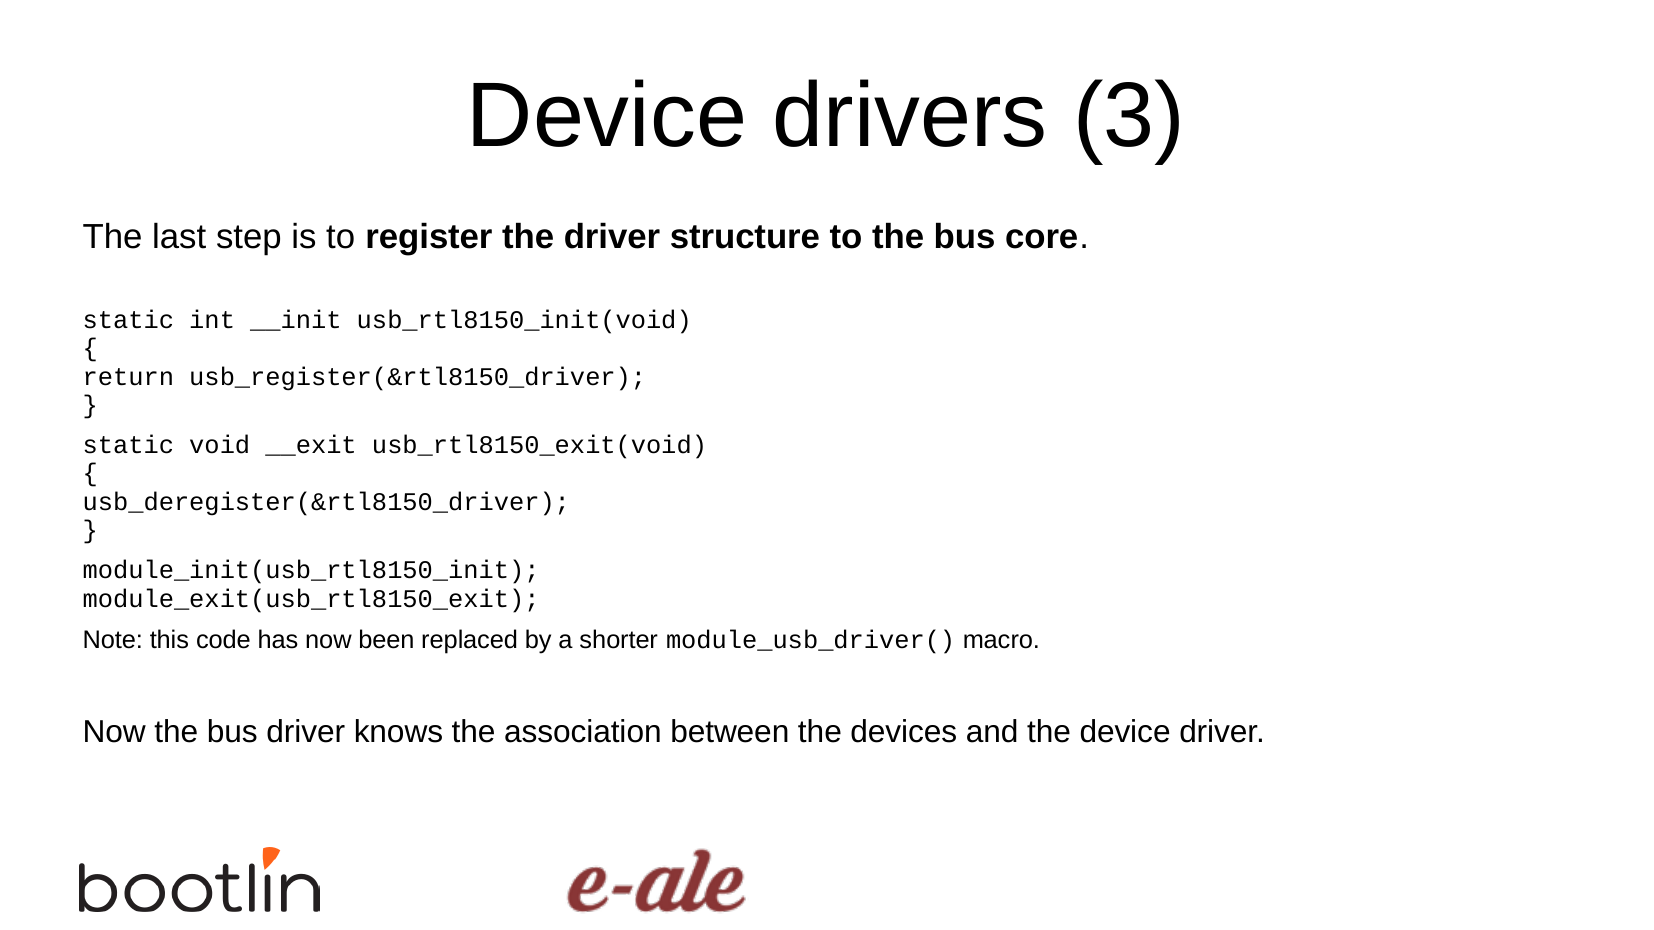

# Device drivers (3)
The last step is to register the driver structure to the bus core.
static int __init usb_rtl8150_init(void)
{
return usb_register(&rtl8150_driver);
}
static void __exit usb_rtl8150_exit(void)
{
usb_deregister(&rtl8150_driver);
}
module_init(usb_rtl8150_init);
module_exit(usb_rtl8150_exit);
Note: this code has now been replaced by a shorter module_usb_driver() macro.
Now the bus driver knows the association between the devices and the device driver.